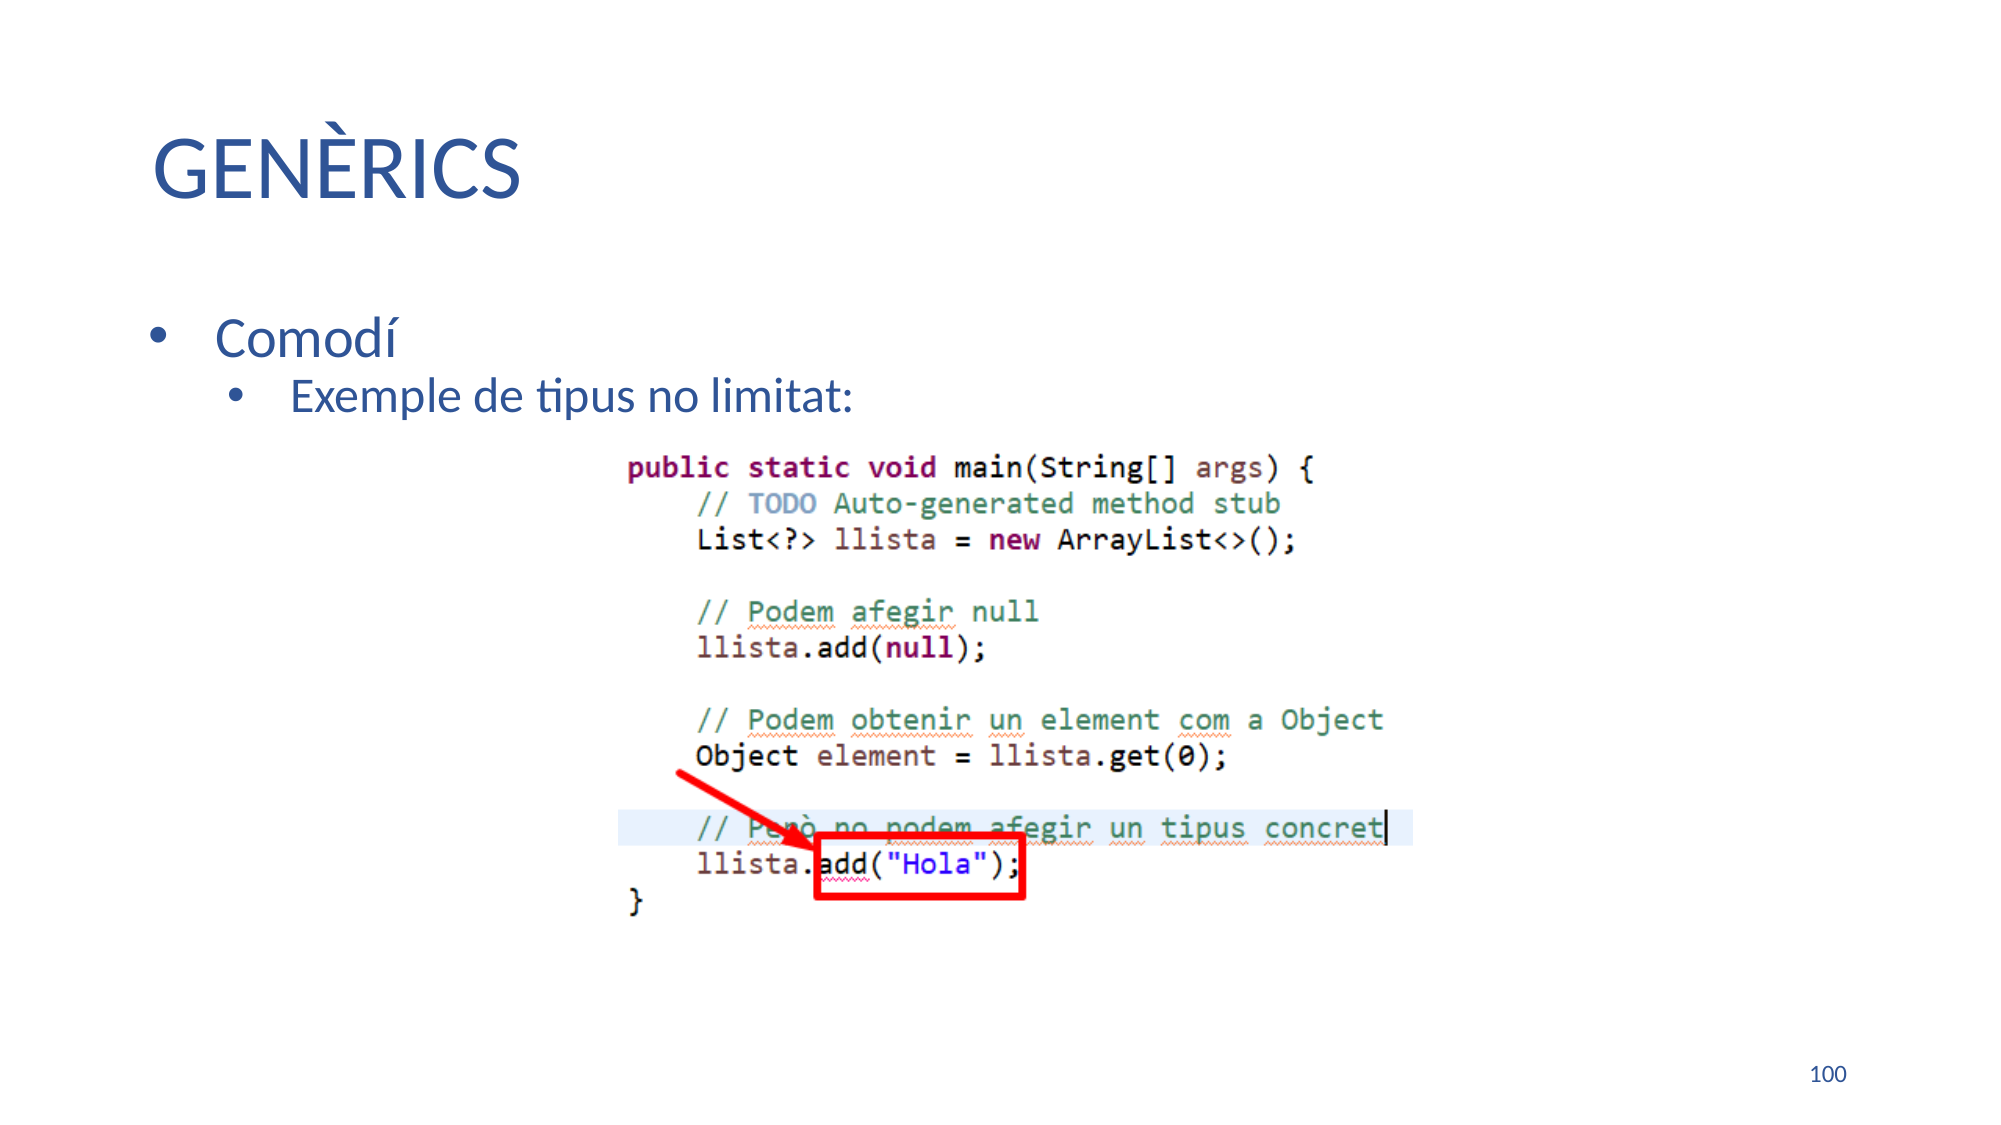

# GENÈRICS
Comodí
Exemple de tipus no limitat: